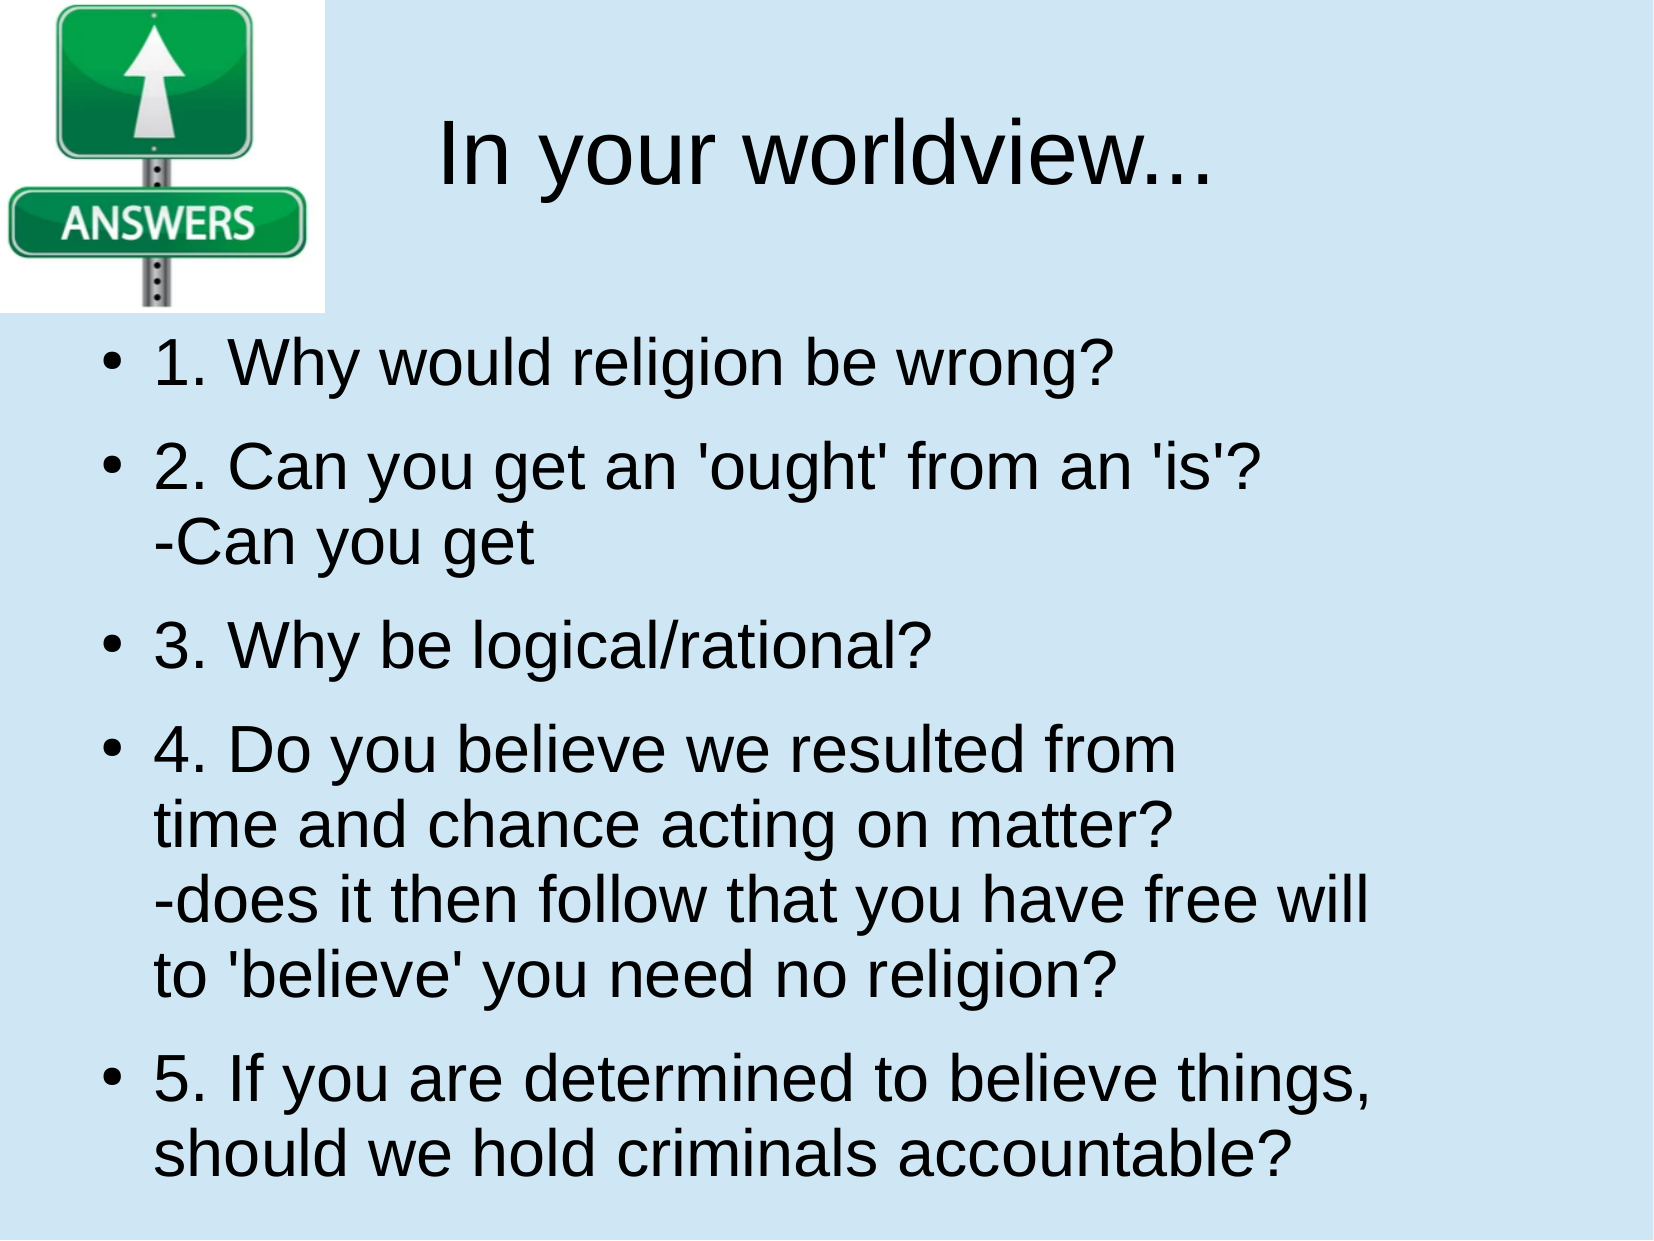

# In your worldview...
1. Why would religion be wrong?
2. Can you get an 'ought' from an 'is'?
-Can you get
3. Why be logical/rational?
4. Do you believe we resulted from
time and chance acting on matter?
-does it then follow that you have free will
to 'believe' you need no religion?
5. If you are determined to believe things,
should we hold criminals accountable?